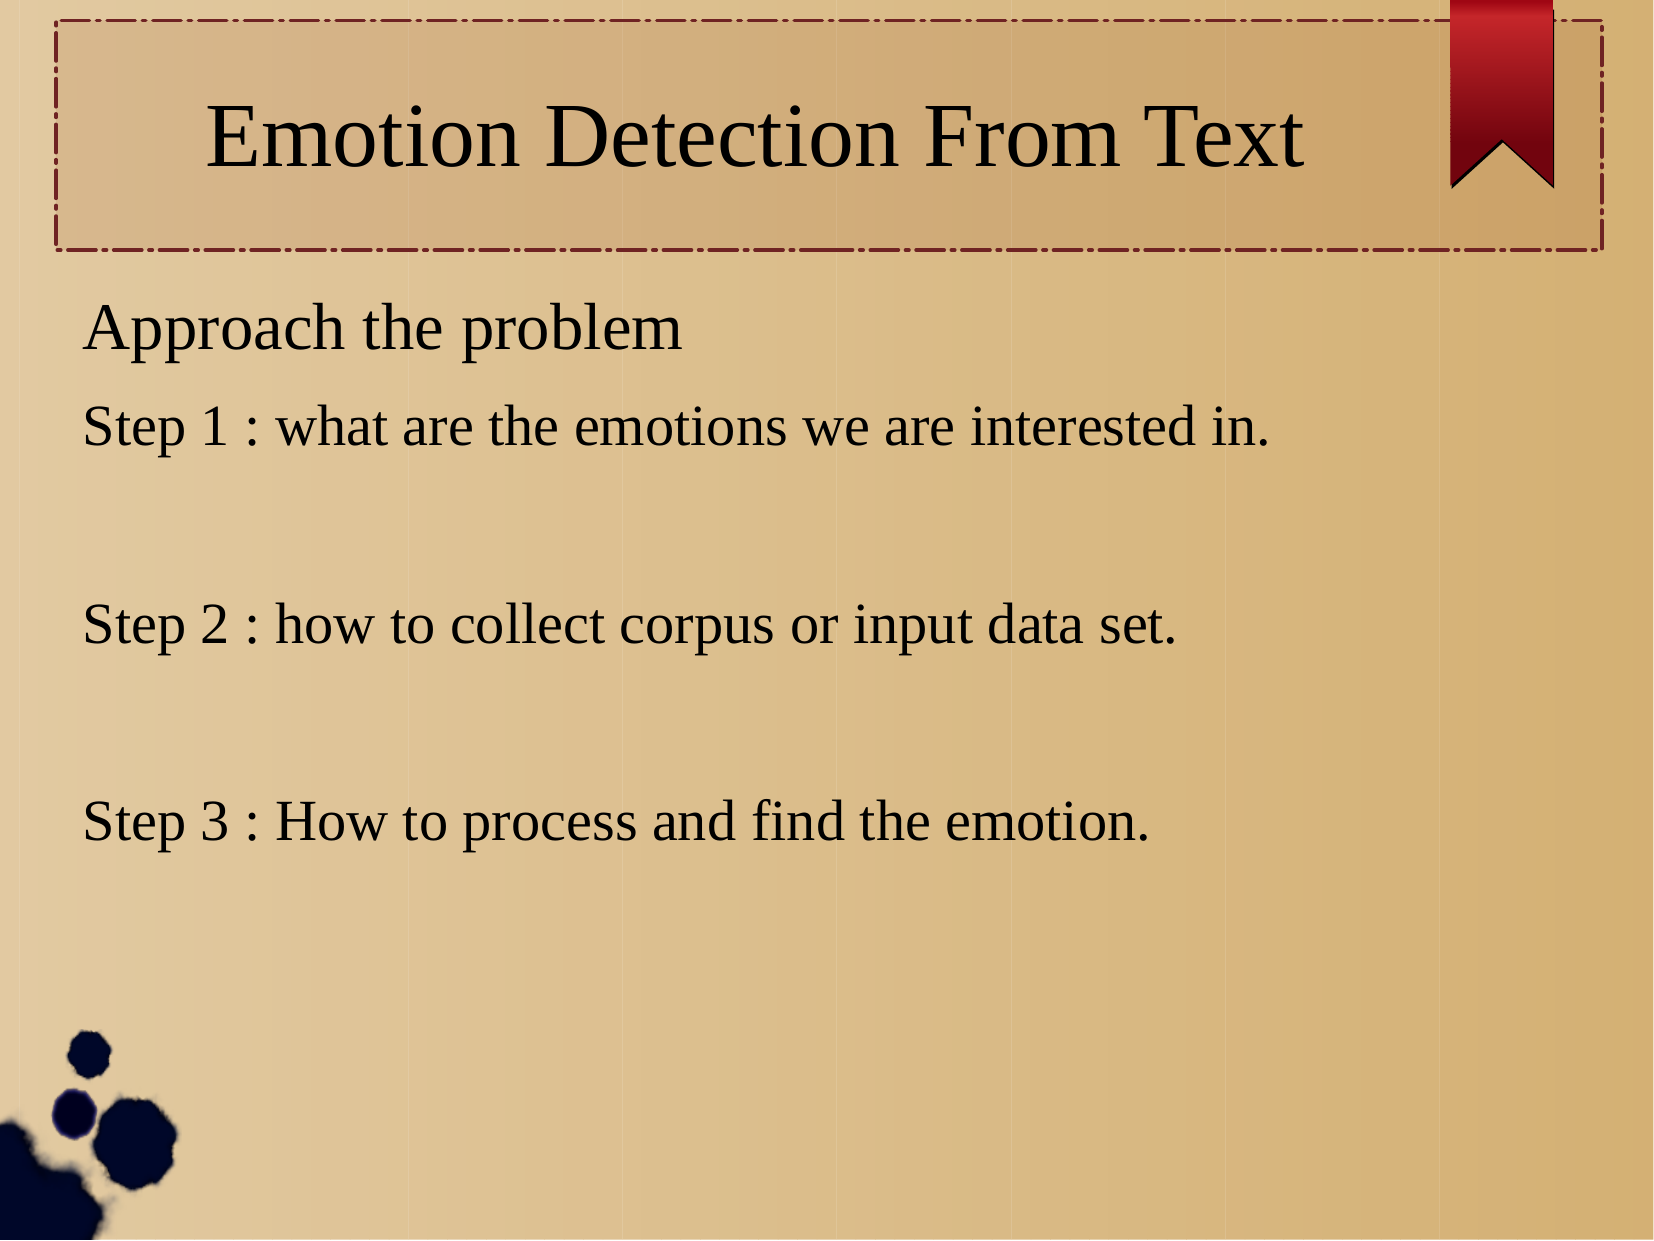

# Emotion Detection From Text
Approach the problem
Step 1 : what are the emotions we are interested in.
Step 2 : how to collect corpus or input data set.
Step 3 : How to process and find the emotion.